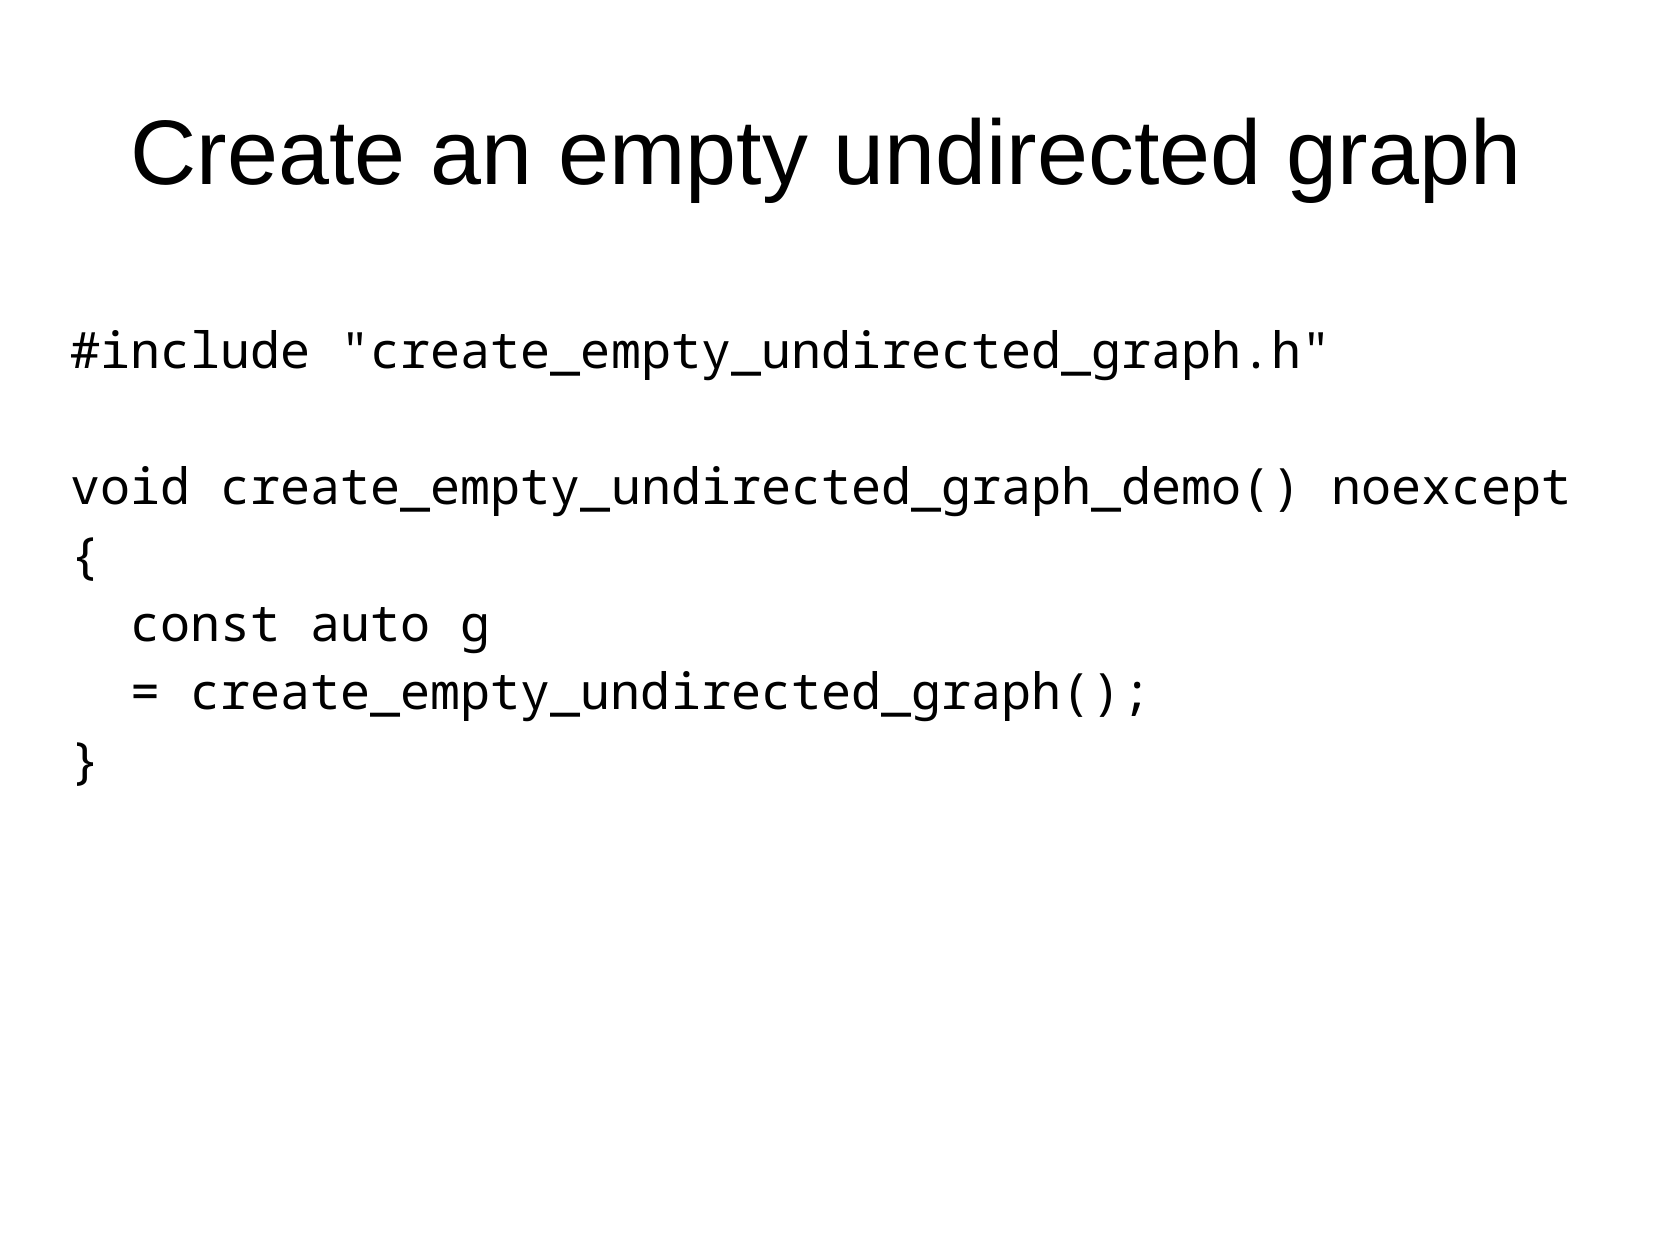

# Create an empty undirected graph
#include "create_empty_undirected_graph.h"
void create_empty_undirected_graph_demo() noexcept
{
 const auto g
 = create_empty_undirected_graph();
}